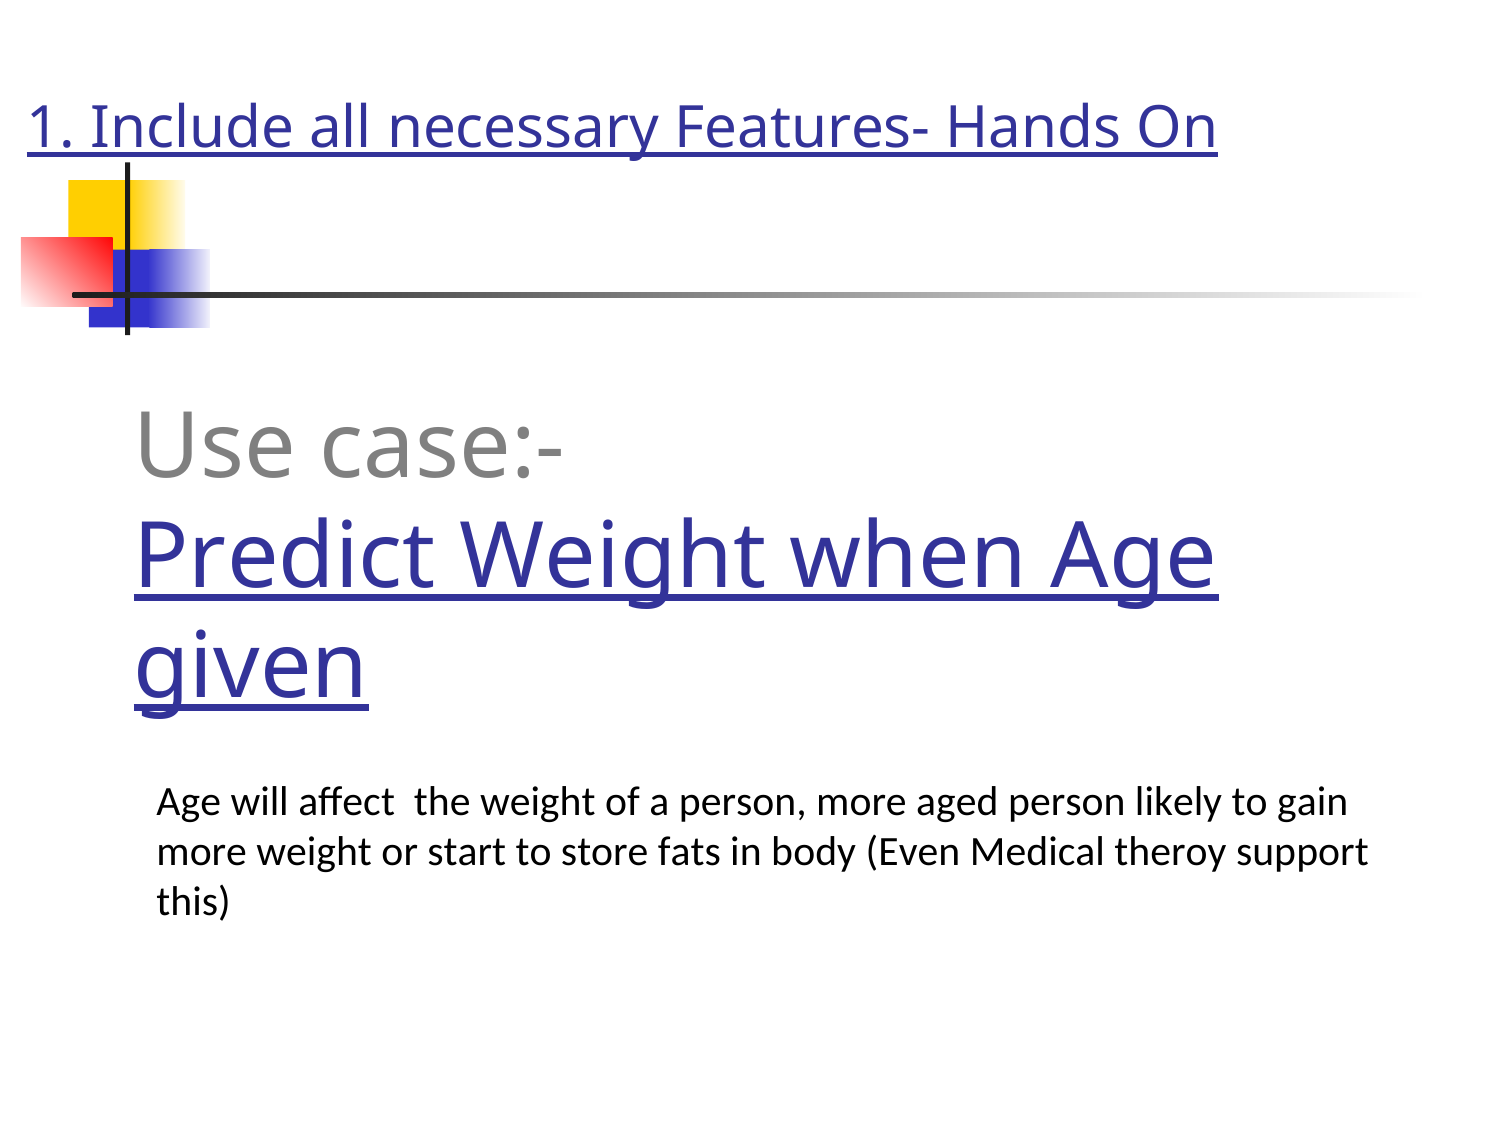

1. Include all necessary Features- Hands On
# Use case:- Predict Weight when Age given
Age will affect the weight of a person, more aged person likely to gain more weight or start to store fats in body (Even Medical theroy support this)